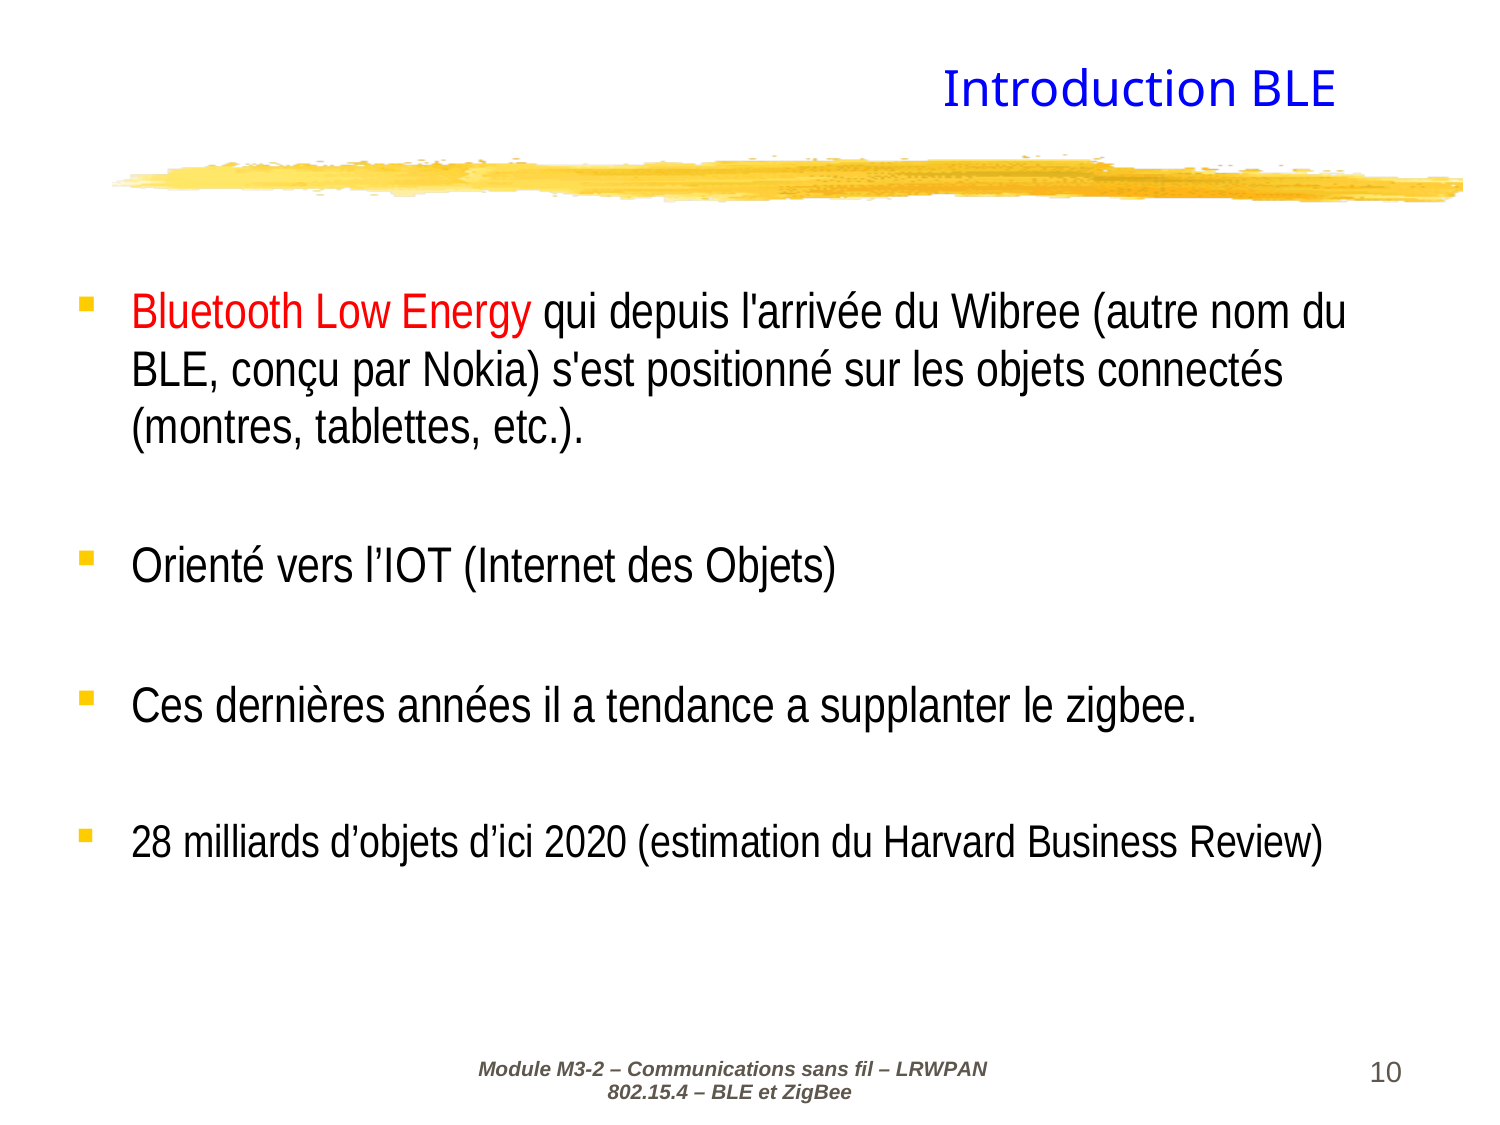

# Introduction BLE
Bluetooth Low Energy qui depuis l'arrivée du Wibree (autre nom du BLE, conçu par Nokia) s'est positionné sur les objets connectés (montres, tablettes, etc.).
Orienté vers l’IOT (Internet des Objets)
Ces dernières années il a tendance a supplanter le zigbee.
28 milliards d’objets d’ici 2020 (estimation du Harvard Business Review)
10